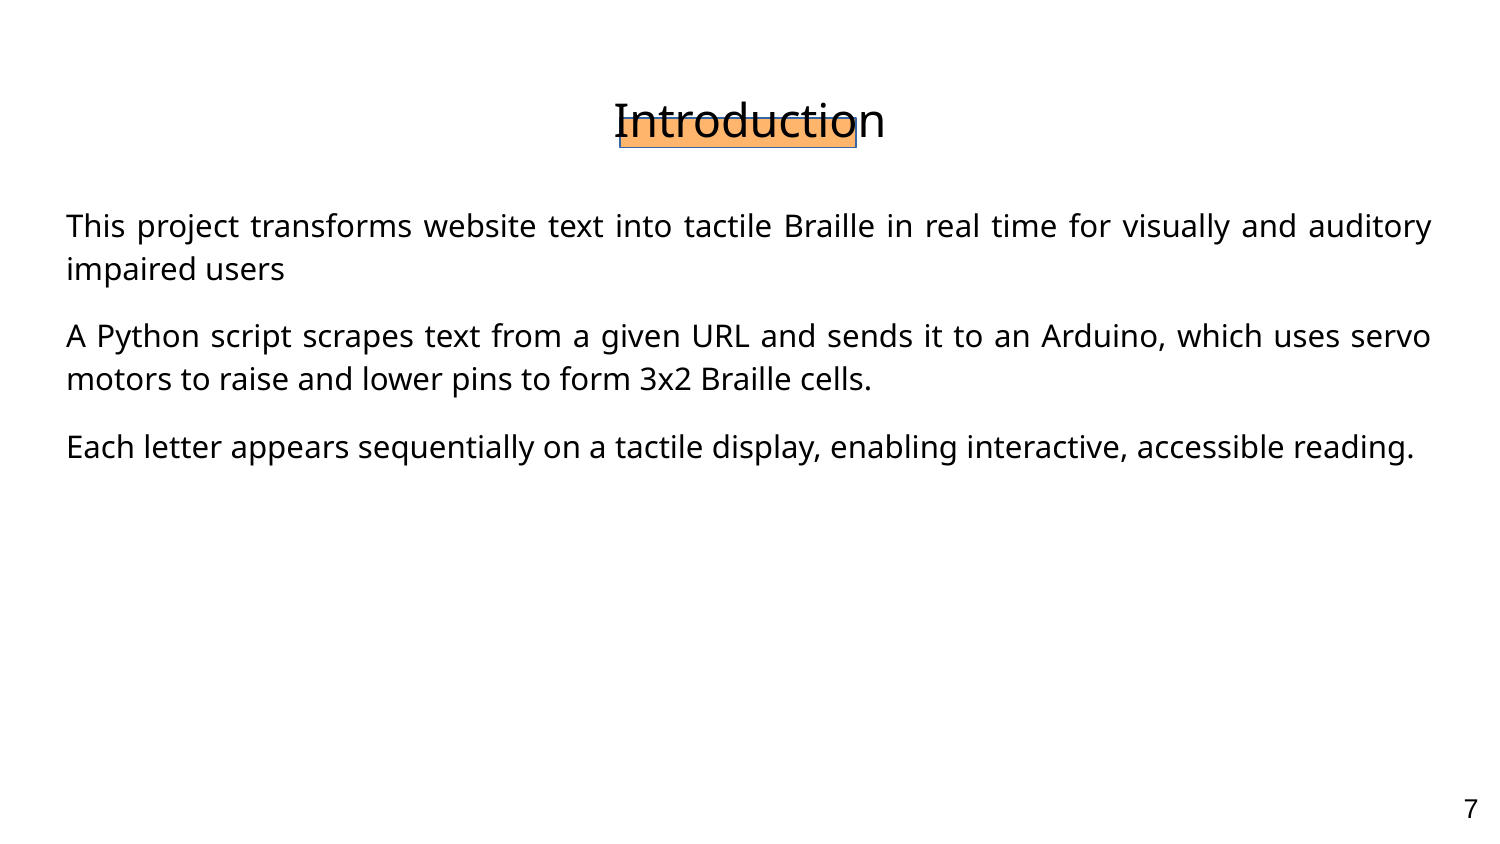

Introduction
This project transforms website text into tactile Braille in real time for visually and auditory impaired users
A Python script scrapes text from a given URL and sends it to an Arduino, which uses servo motors to raise and lower pins to form 3x2 Braille cells.
Each letter appears sequentially on a tactile display, enabling interactive, accessible reading.